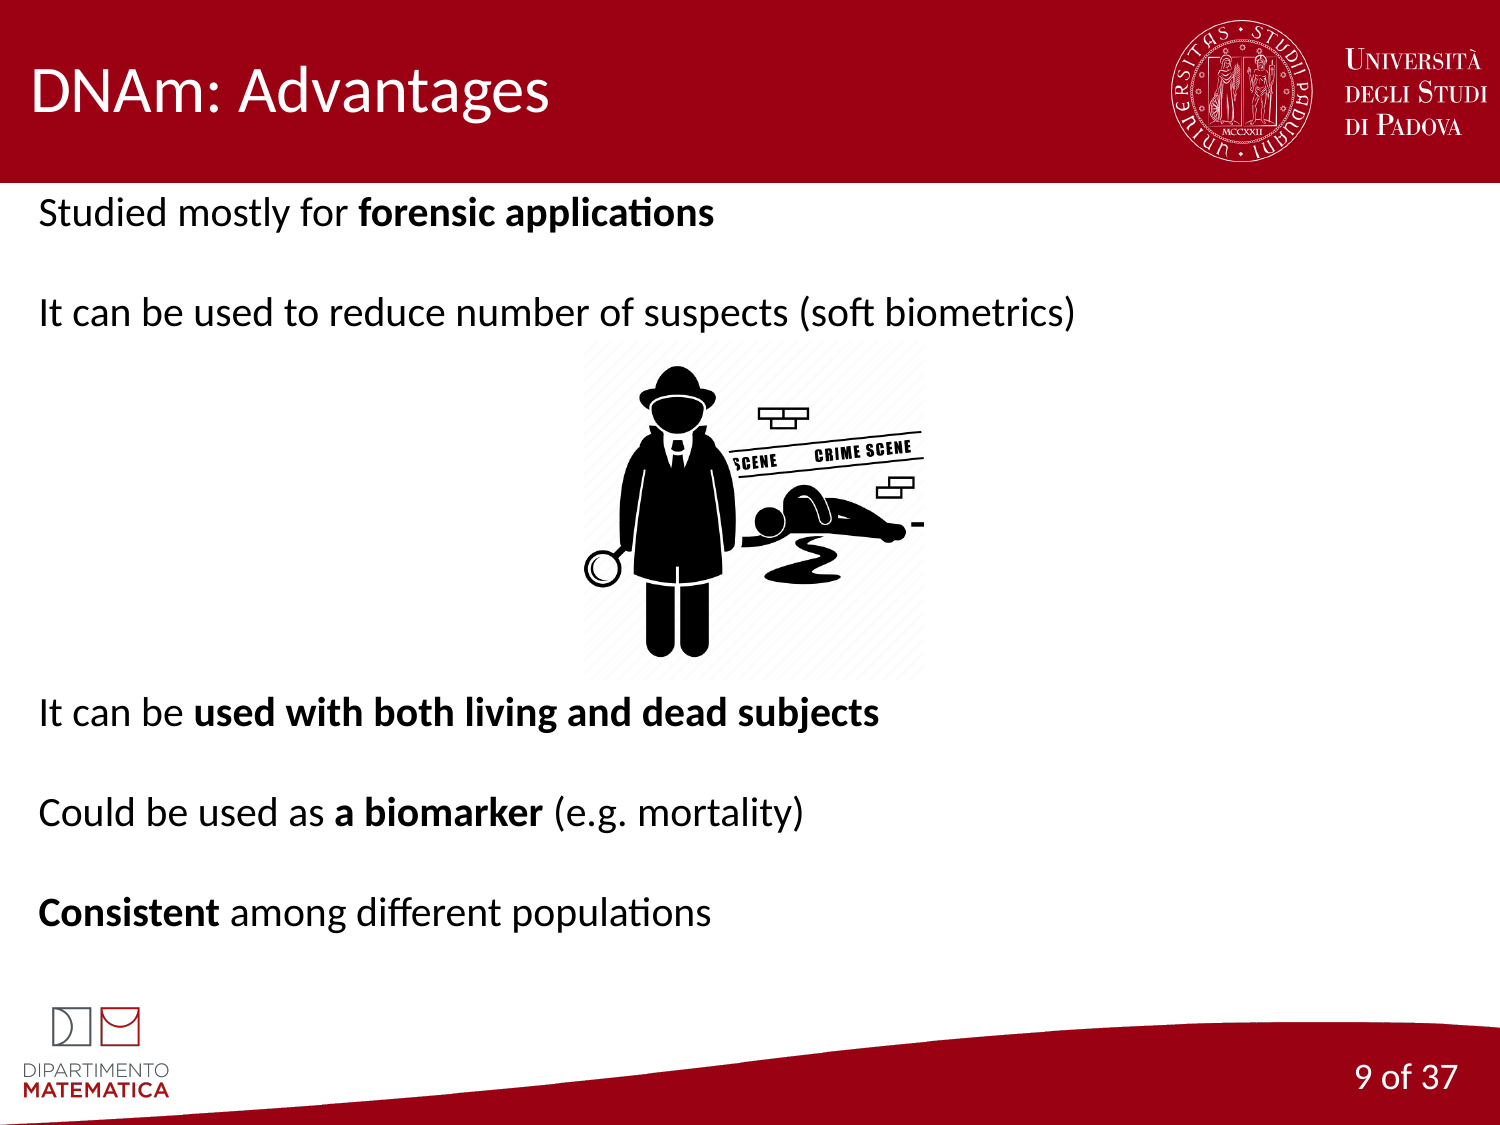

# DNAm: Advantages
Studied mostly for forensic applications
It can be used to reduce number of suspects (soft biometrics)
It can be used with both living and dead subjects
Could be used as a biomarker (e.g. mortality)
Consistent among different populations
 of 37